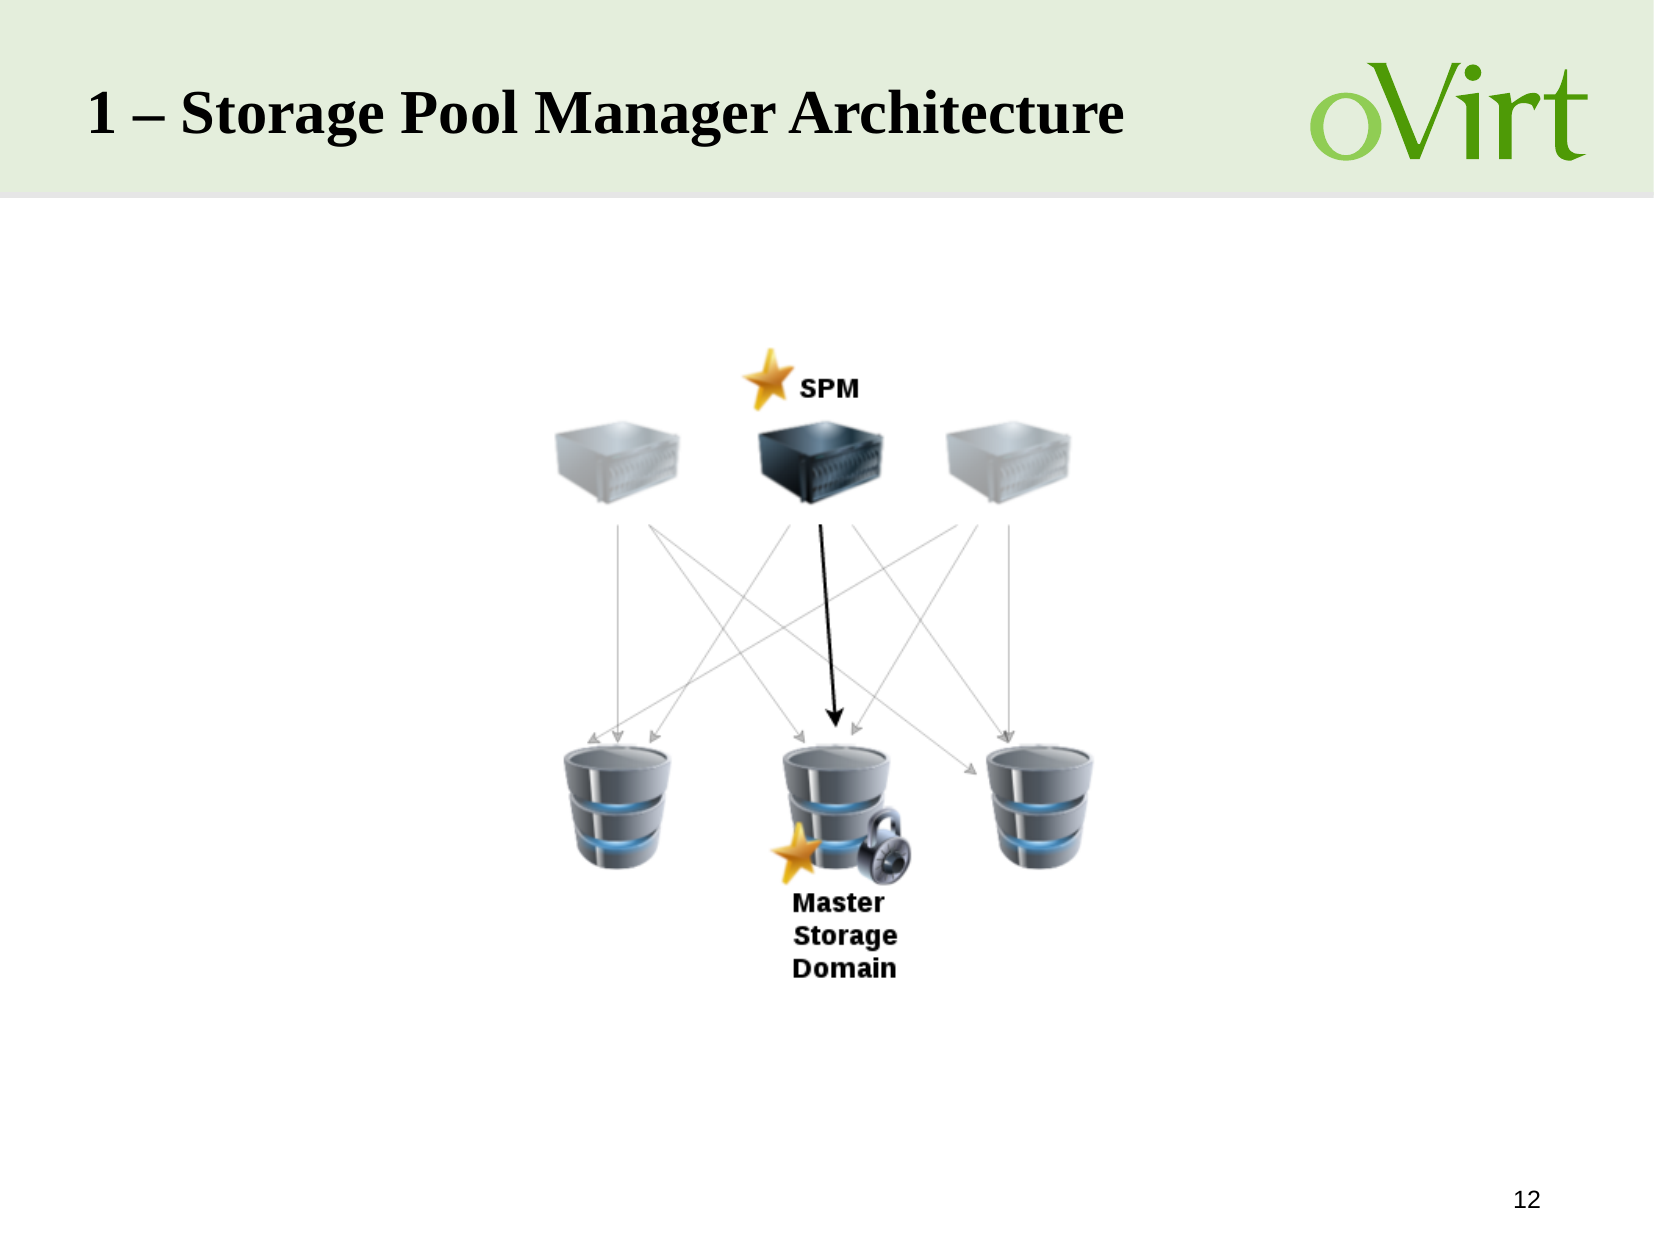

# 1 – Storage Pool Manager Architecture